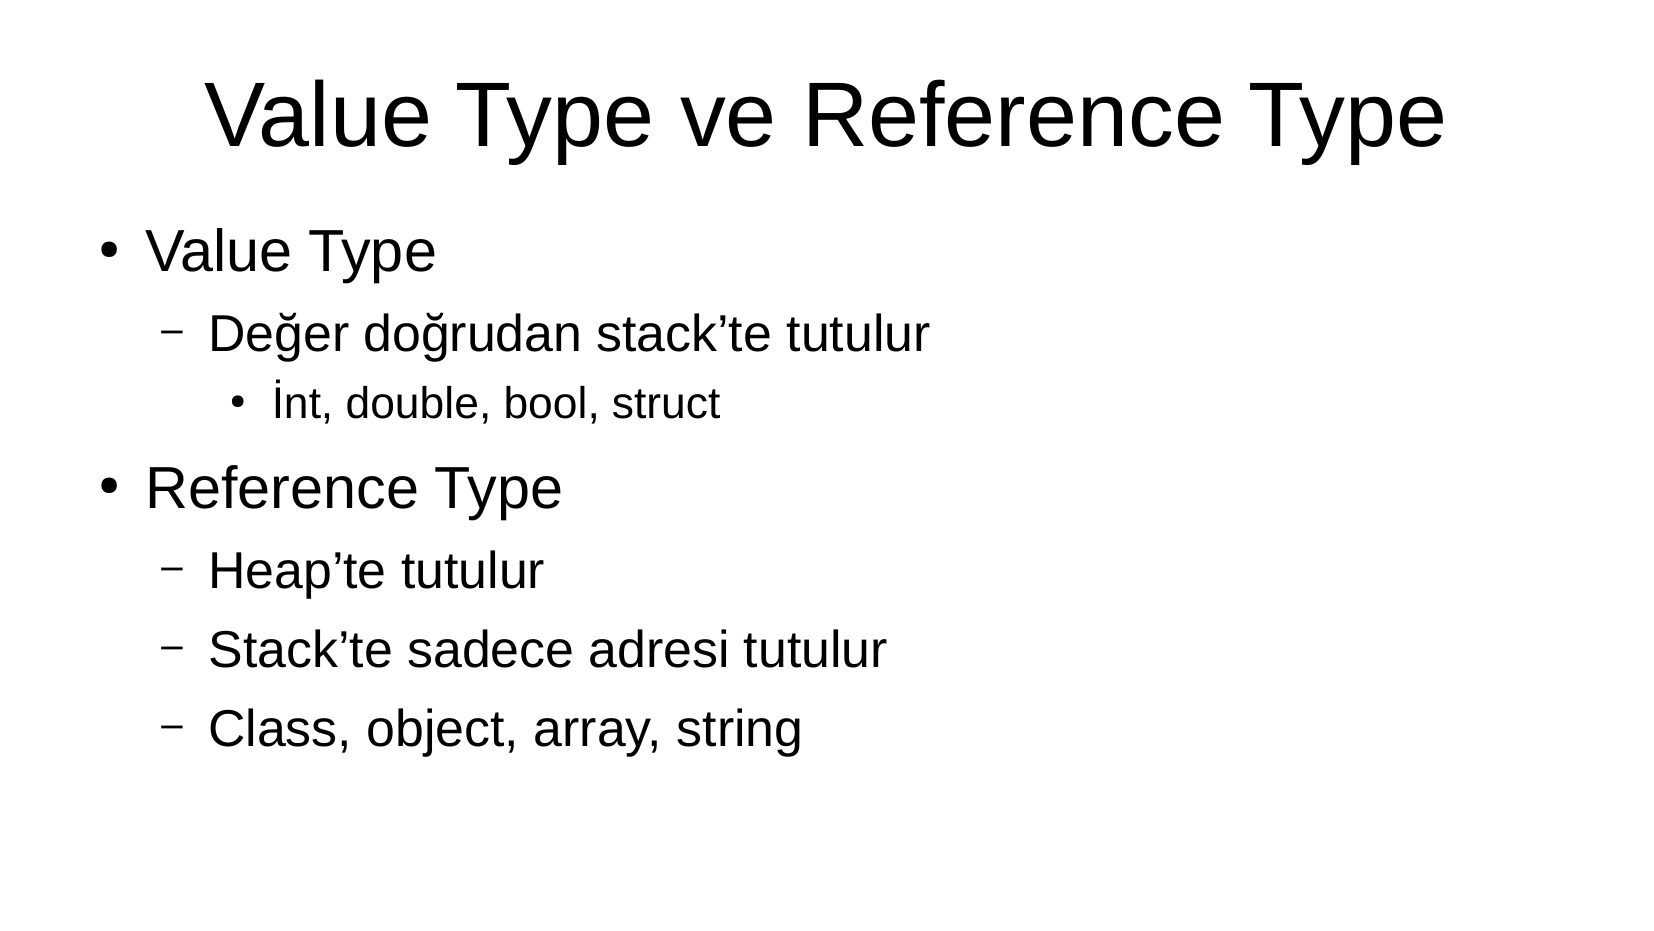

# Value Type ve Reference Type
Value Type
Değer doğrudan stack’te tutulur
İnt, double, bool, struct
Reference Type
Heap’te tutulur
Stack’te sadece adresi tutulur
Class, object, array, string